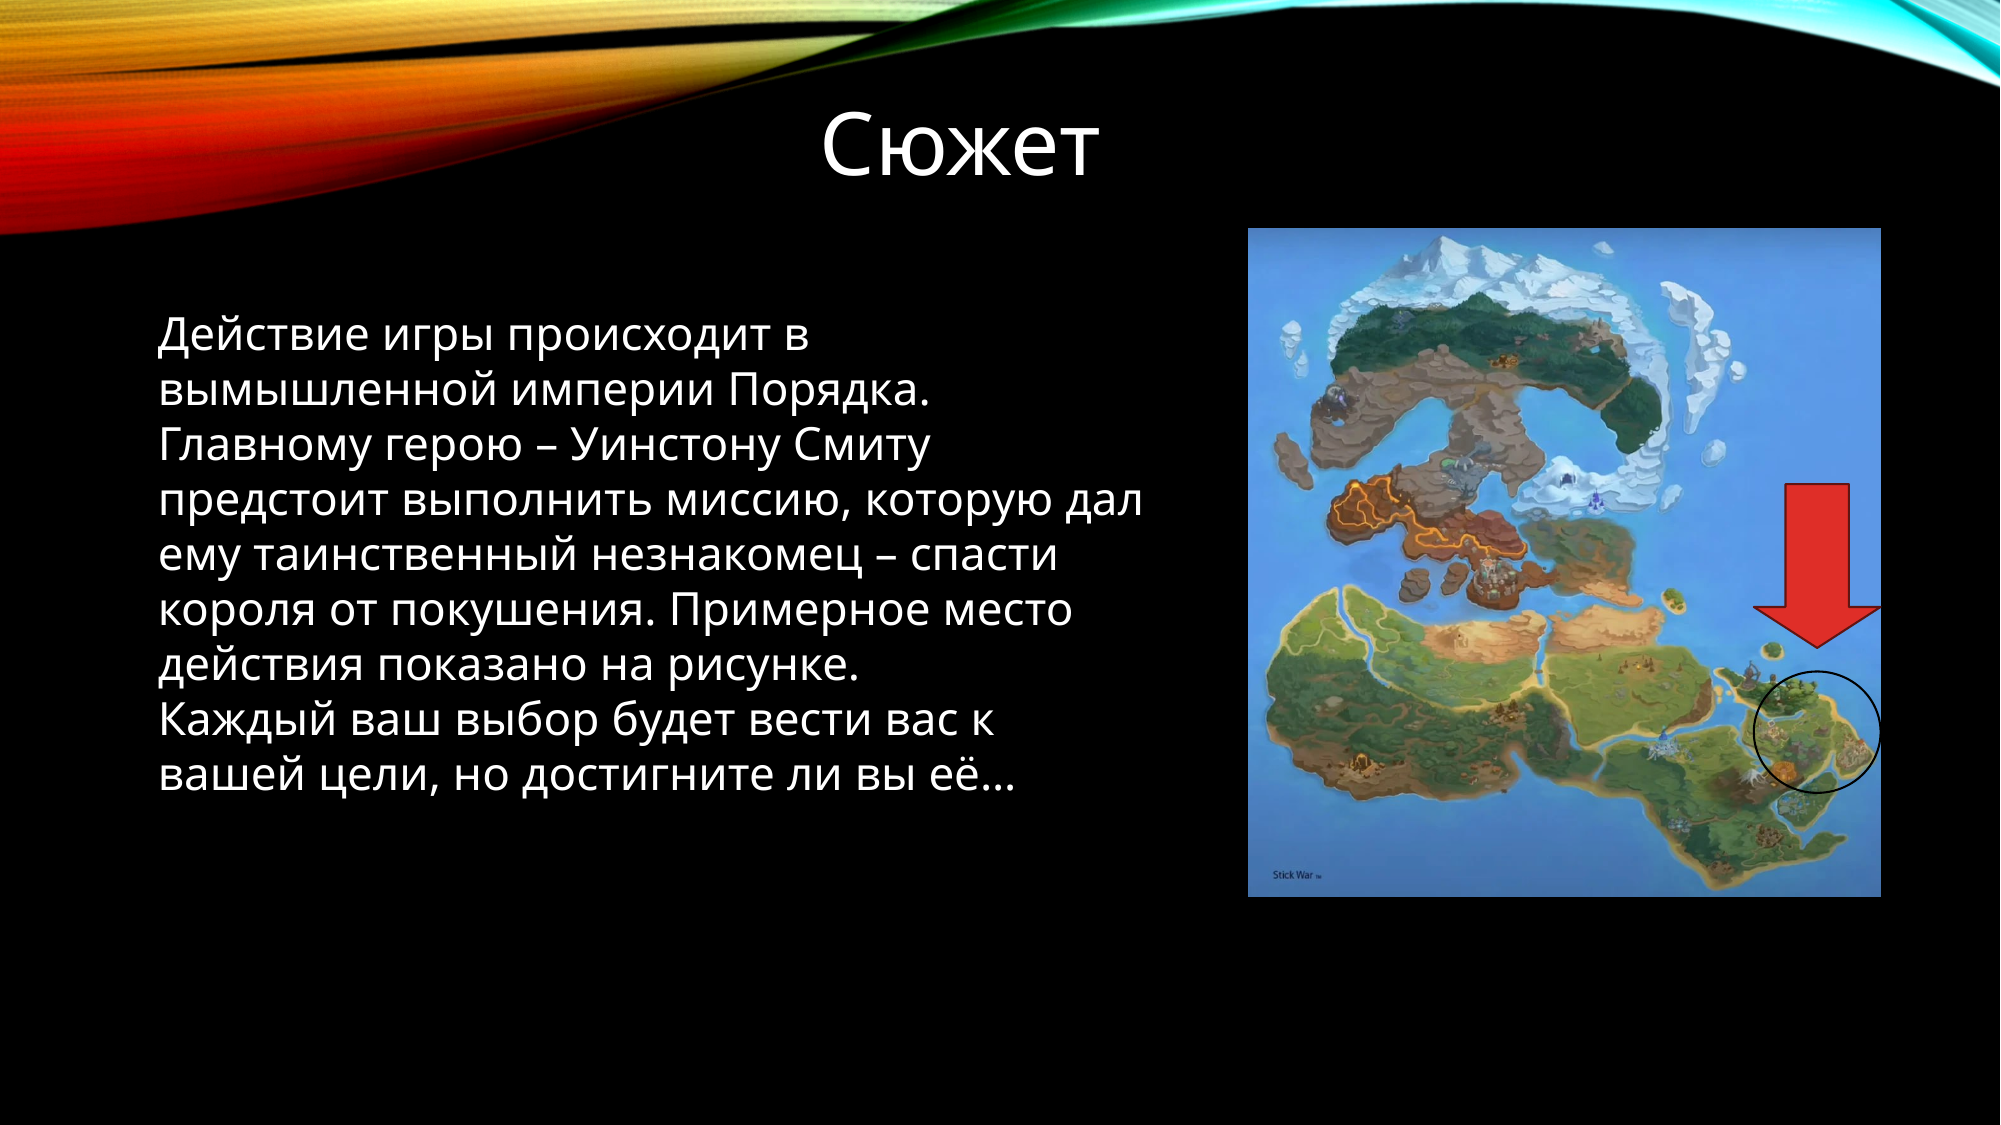

Сюжет
Действие игры происходит в вымышленной империи Порядка. Главному герою – Уинстону Смиту предстоит выполнить миссию, которую дал ему таинственный незнакомец – спасти короля от покушения. Примерное место действия показано на рисунке.
Каждый ваш выбор будет вести вас к вашей цели, но достигните ли вы её…